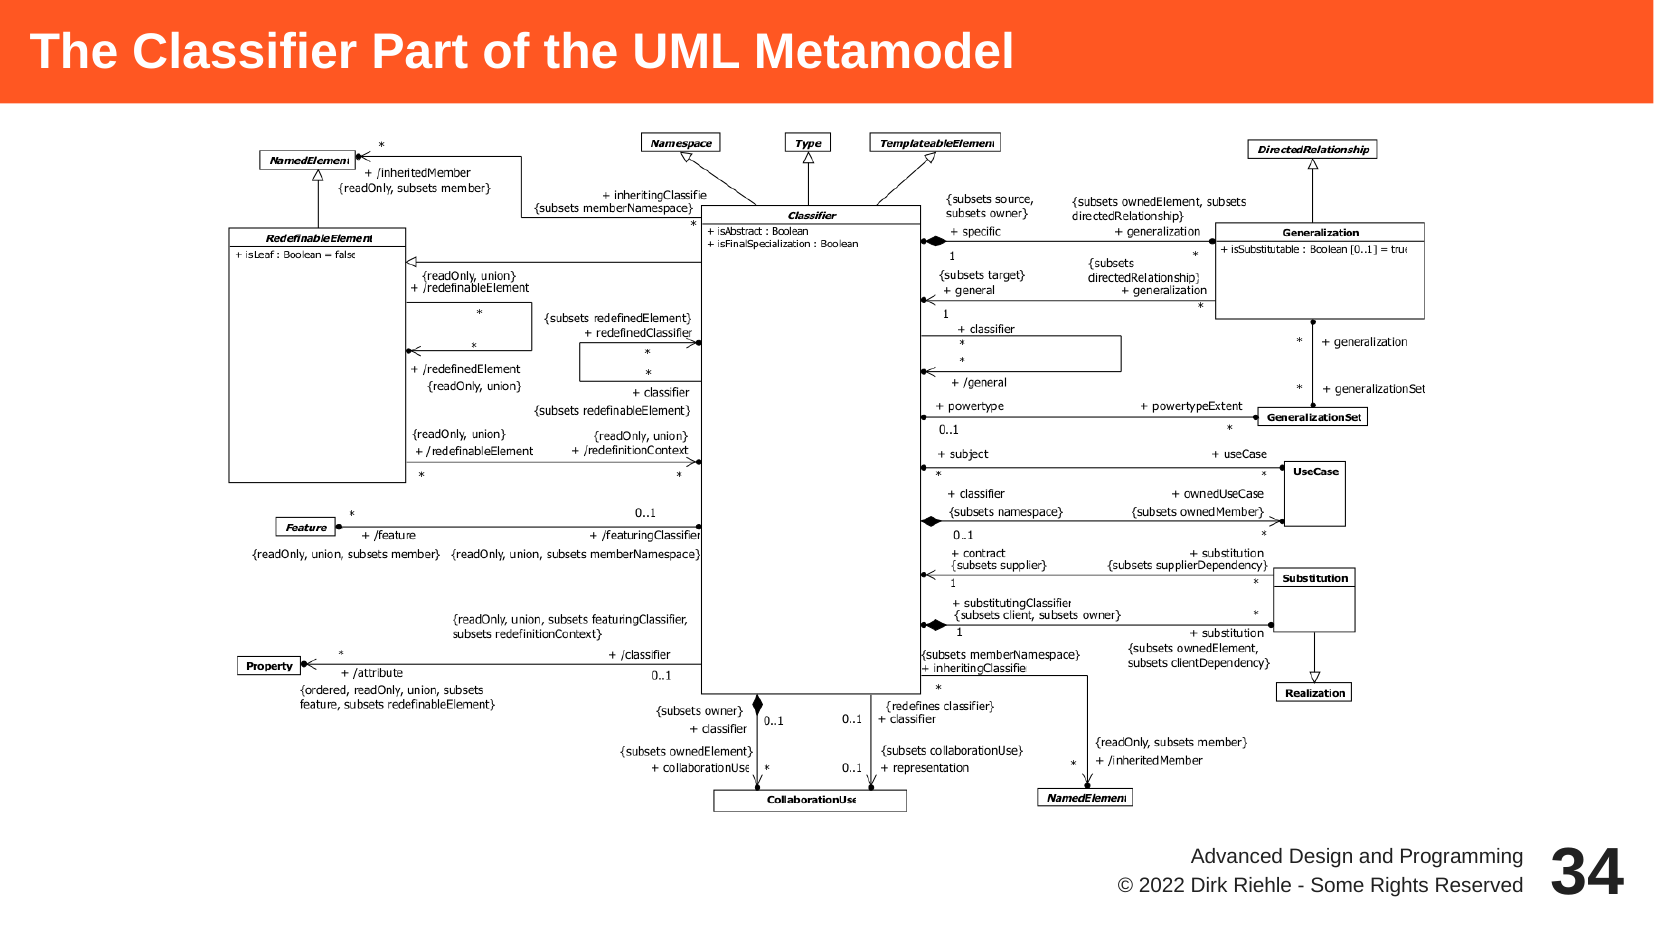

# The Classifier Part of the UML Metamodel
Advanced Design and Programming
34
© 2022 Dirk Riehle - Some Rights Reserved